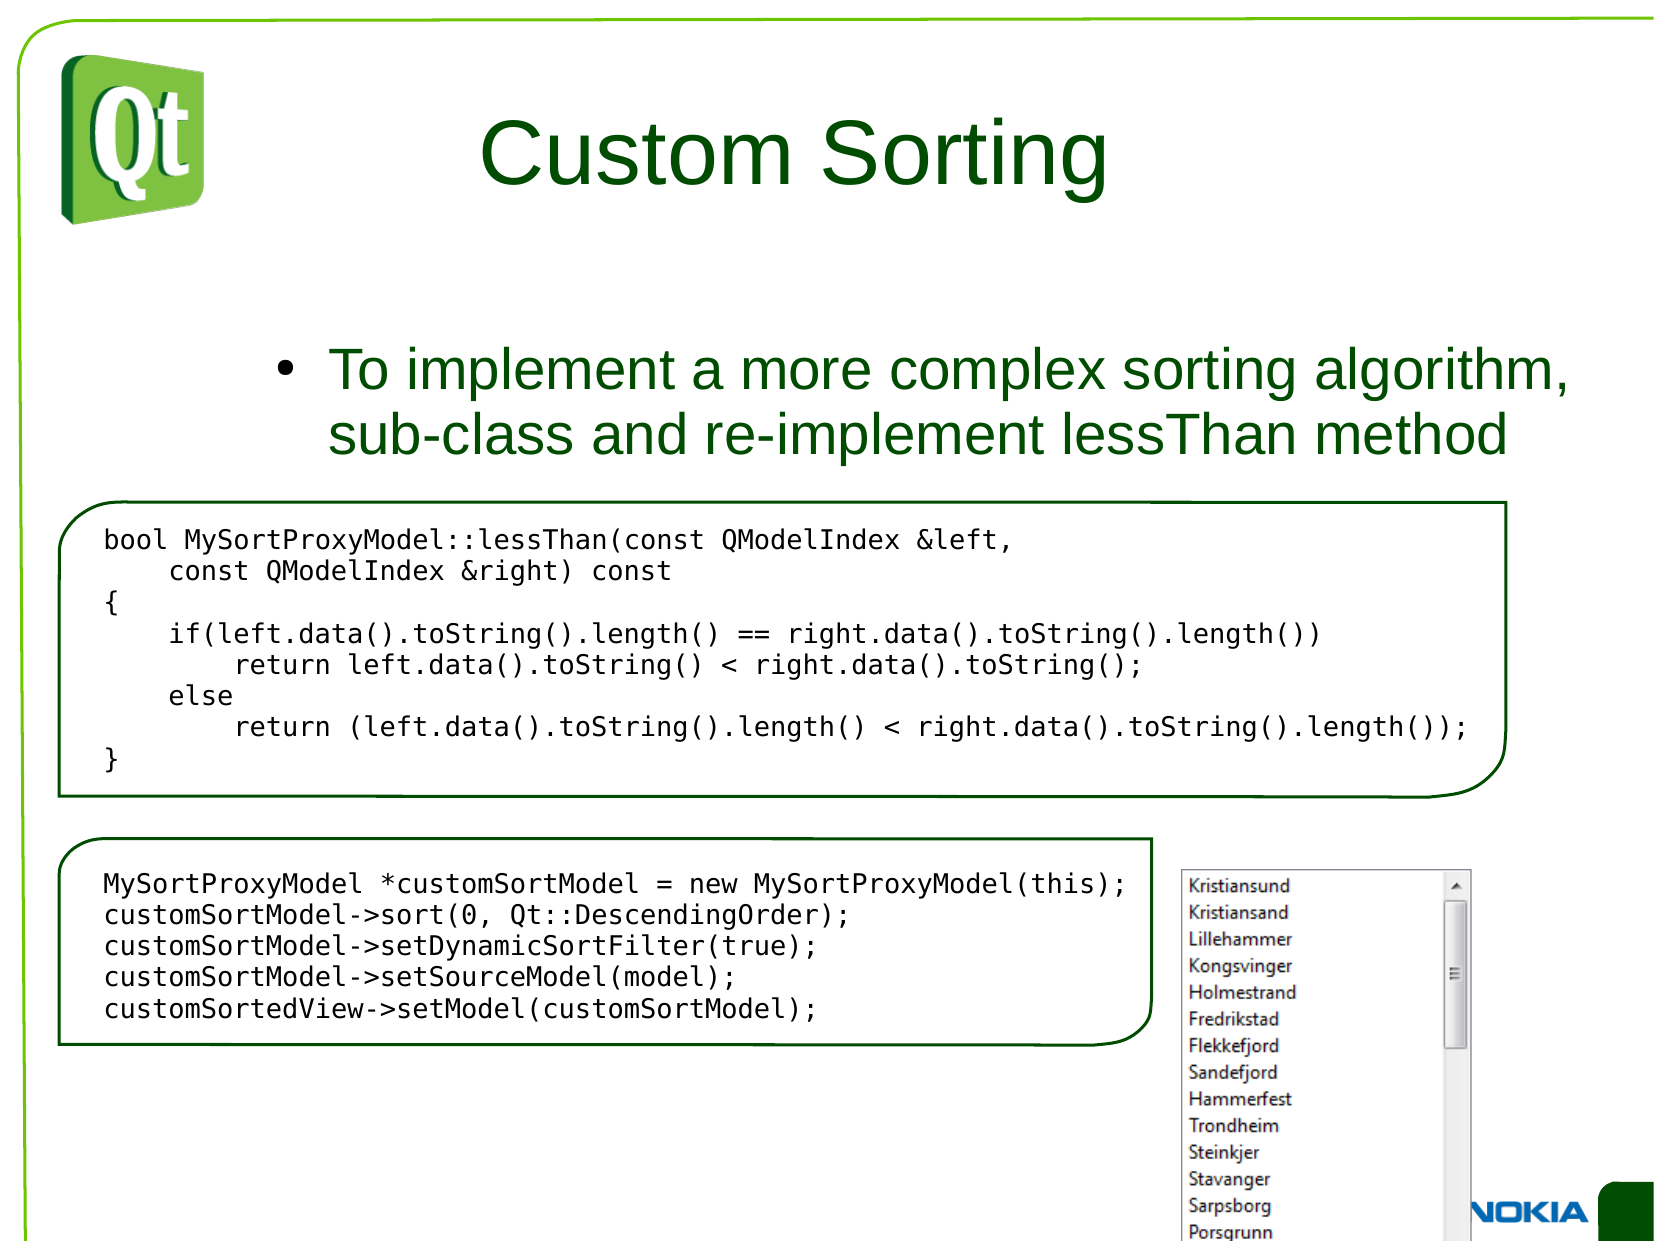

# Custom Sorting
To implement a more complex sorting algorithm, sub-class and re-implement lessThan method
bool MySortProxyModel::lessThan(const QModelIndex &left,
 const QModelIndex &right) const
{
 if(left.data().toString().length() == right.data().toString().length())
 return left.data().toString() < right.data().toString();
 else
 return (left.data().toString().length() < right.data().toString().length());
}
MySortProxyModel *customSortModel = new MySortProxyModel(this);
customSortModel->sort(0, Qt::DescendingOrder);
customSortModel->setDynamicSortFilter(true);
customSortModel->setSourceModel(model);
customSortedView->setModel(customSortModel);